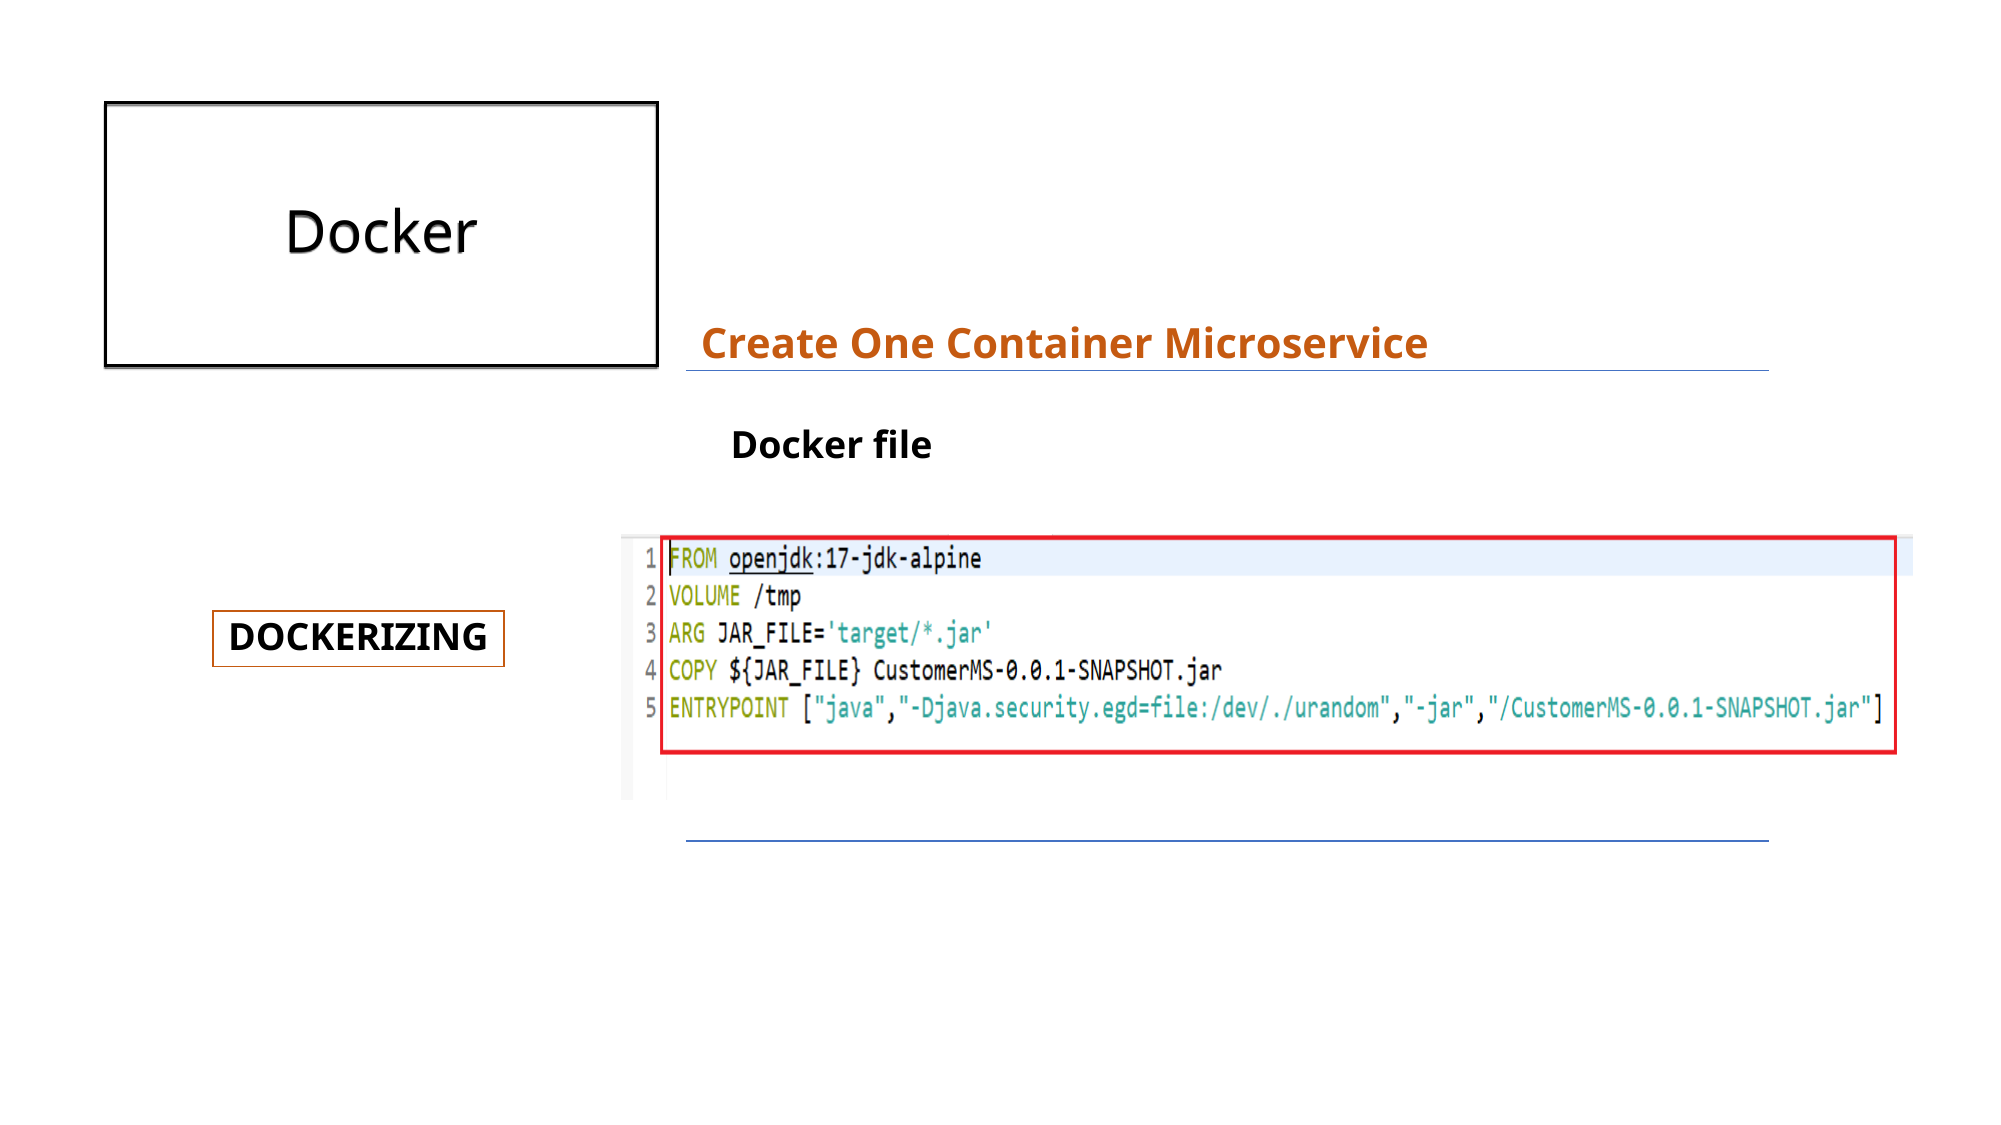

# Docker
Create One Container Microservice
Docker file
DOCKERIZING